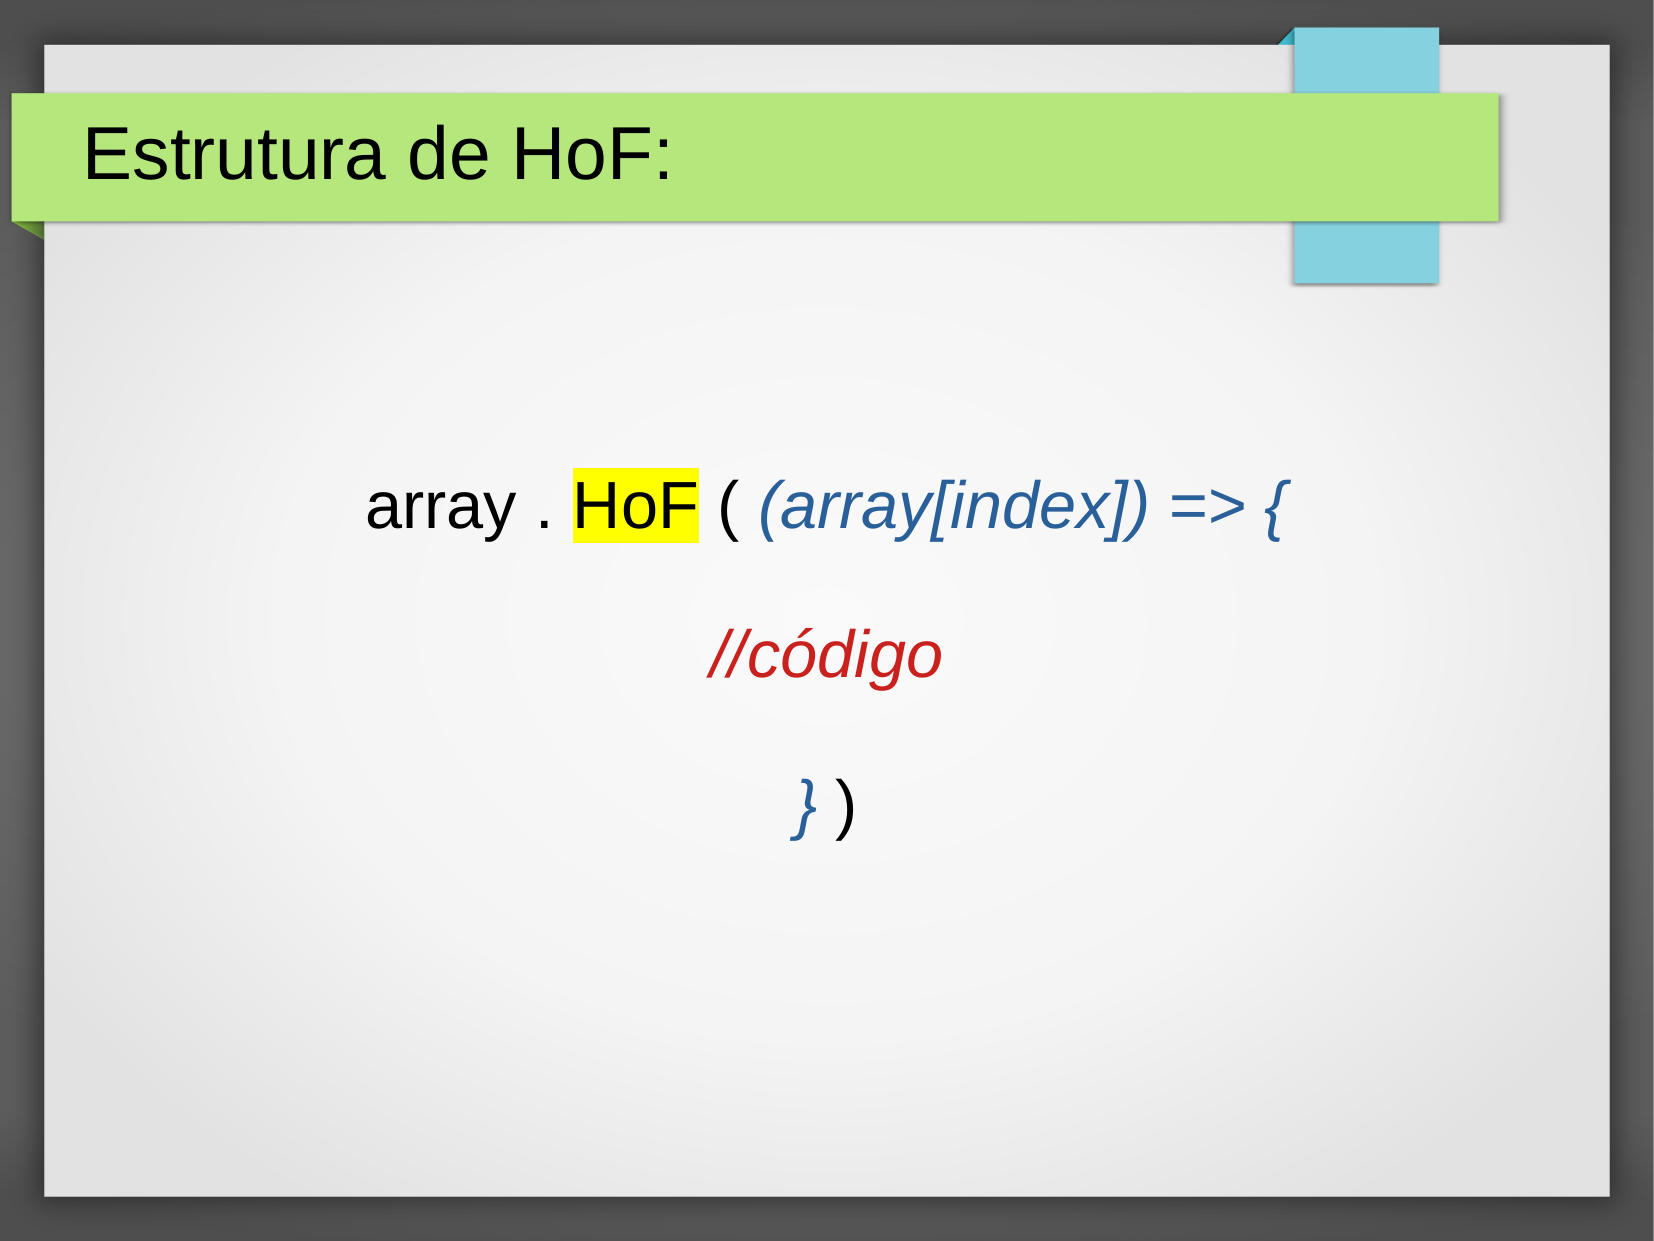

# Estrutura de HoF:
array . HoF ( (array[index]) => {
//código
} )